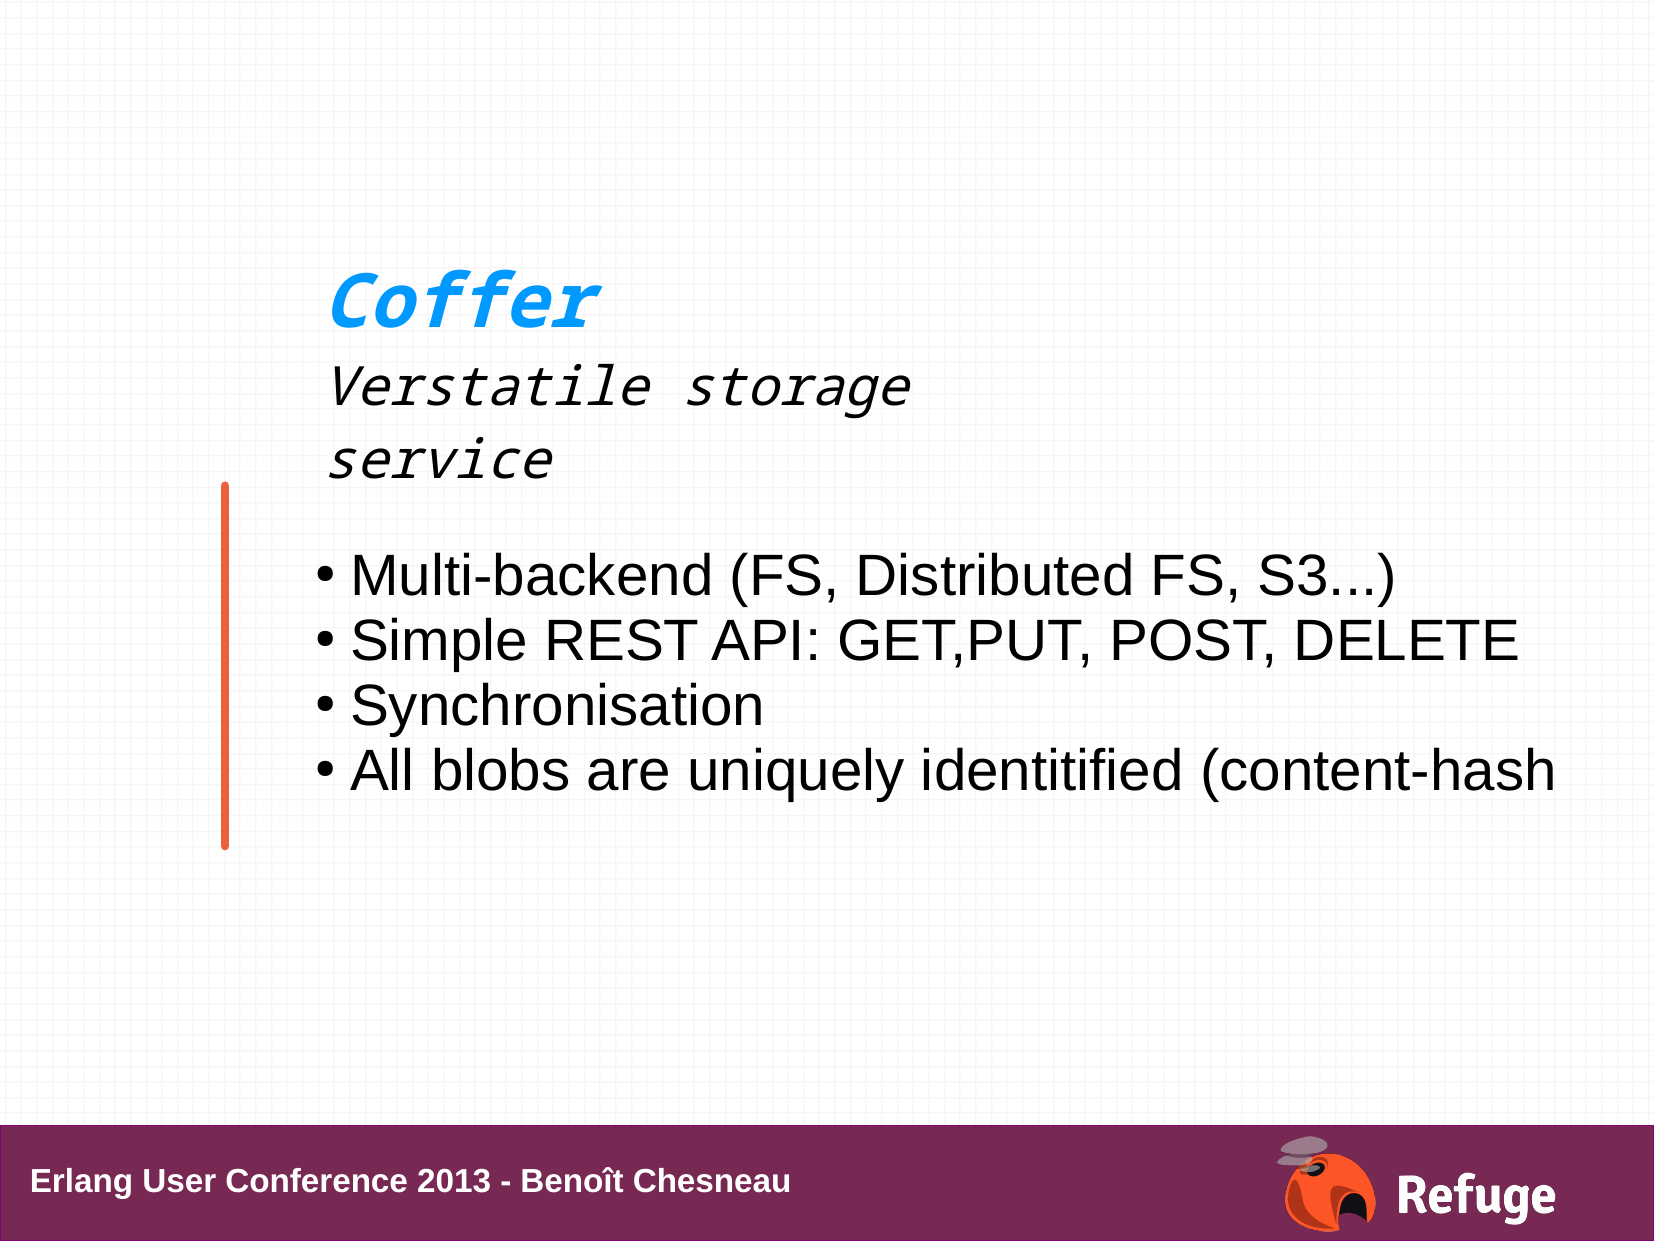

Coffer
Verstatile storage service
Multi-backend (FS, Distributed FS, S3...)
Simple REST API: GET,PUT, POST, DELETE
Synchronisation
All blobs are uniquely identitified (content-hash
Erlang User Conference 2013 - Benoît Chesneau